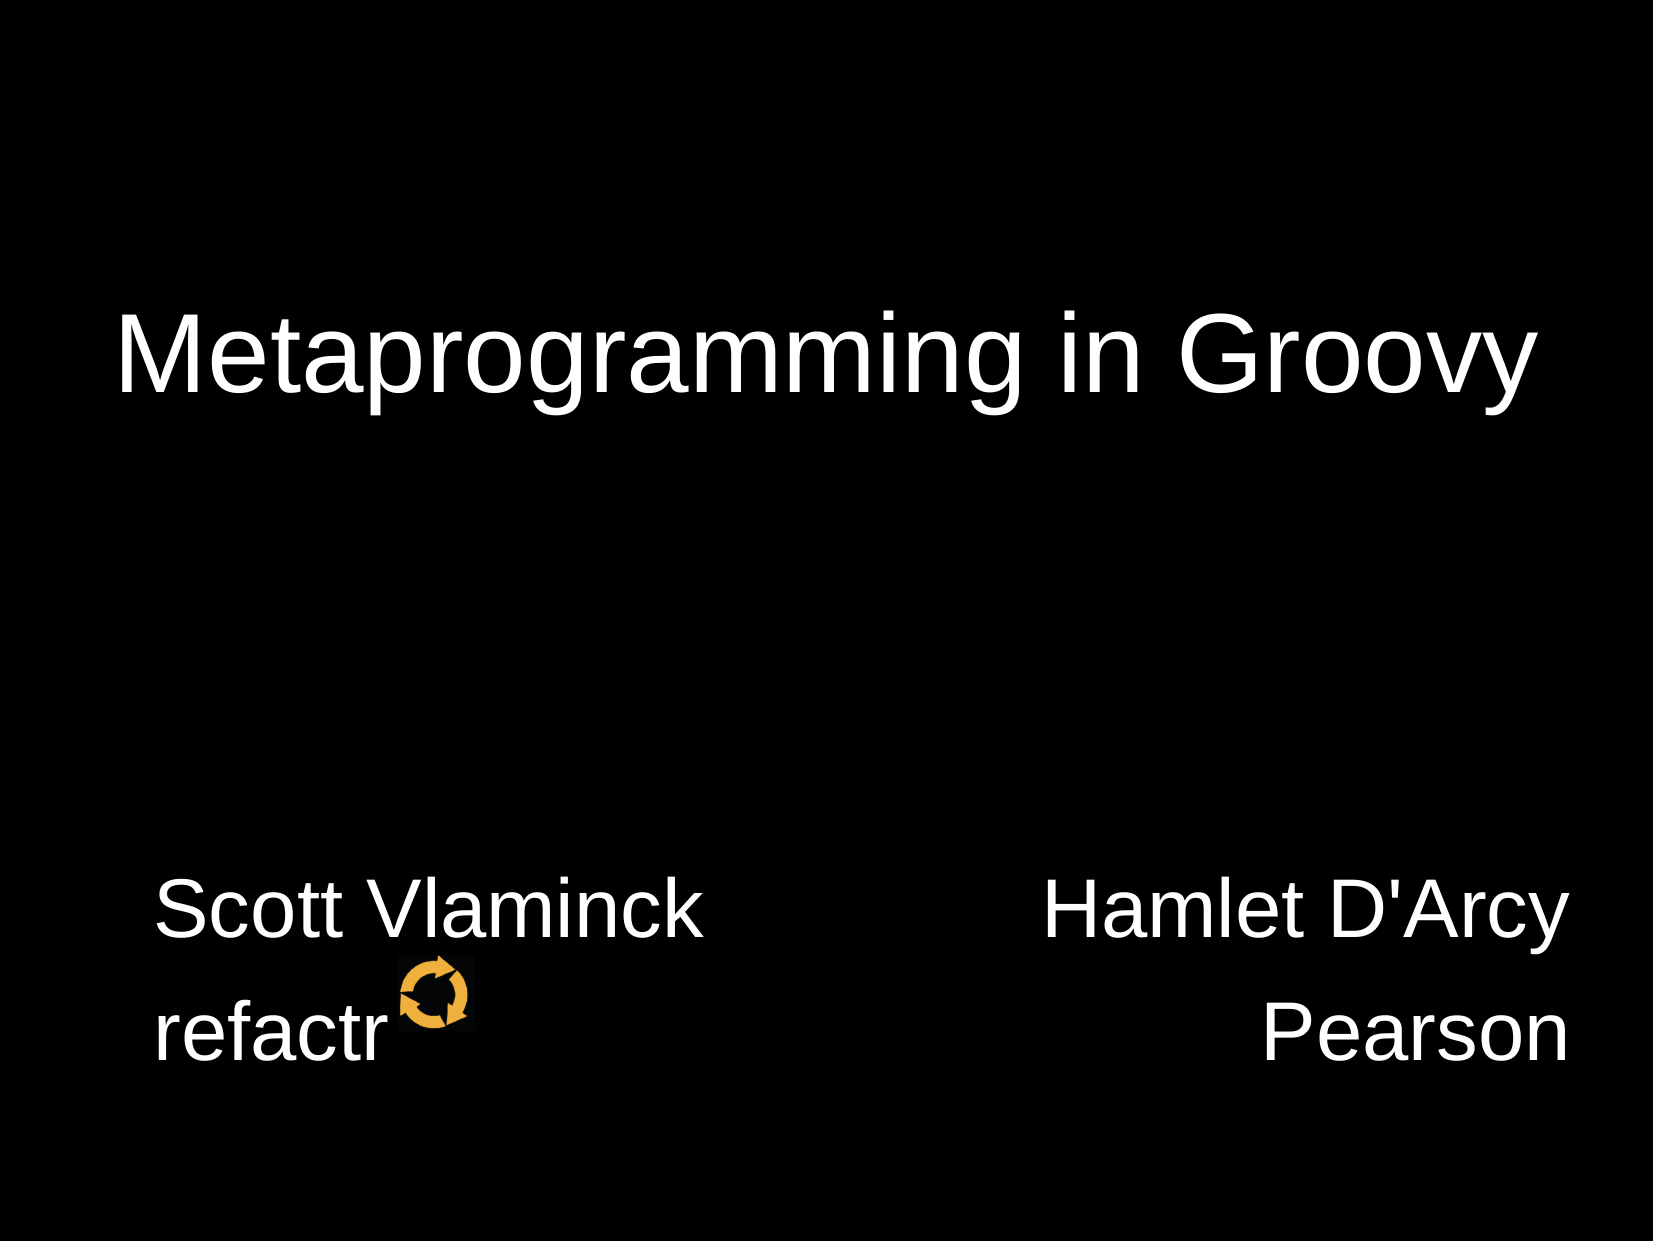

# Metaprogramming in Groovy
Scott Vlaminck
refactr
Hamlet D'Arcy
Pearson